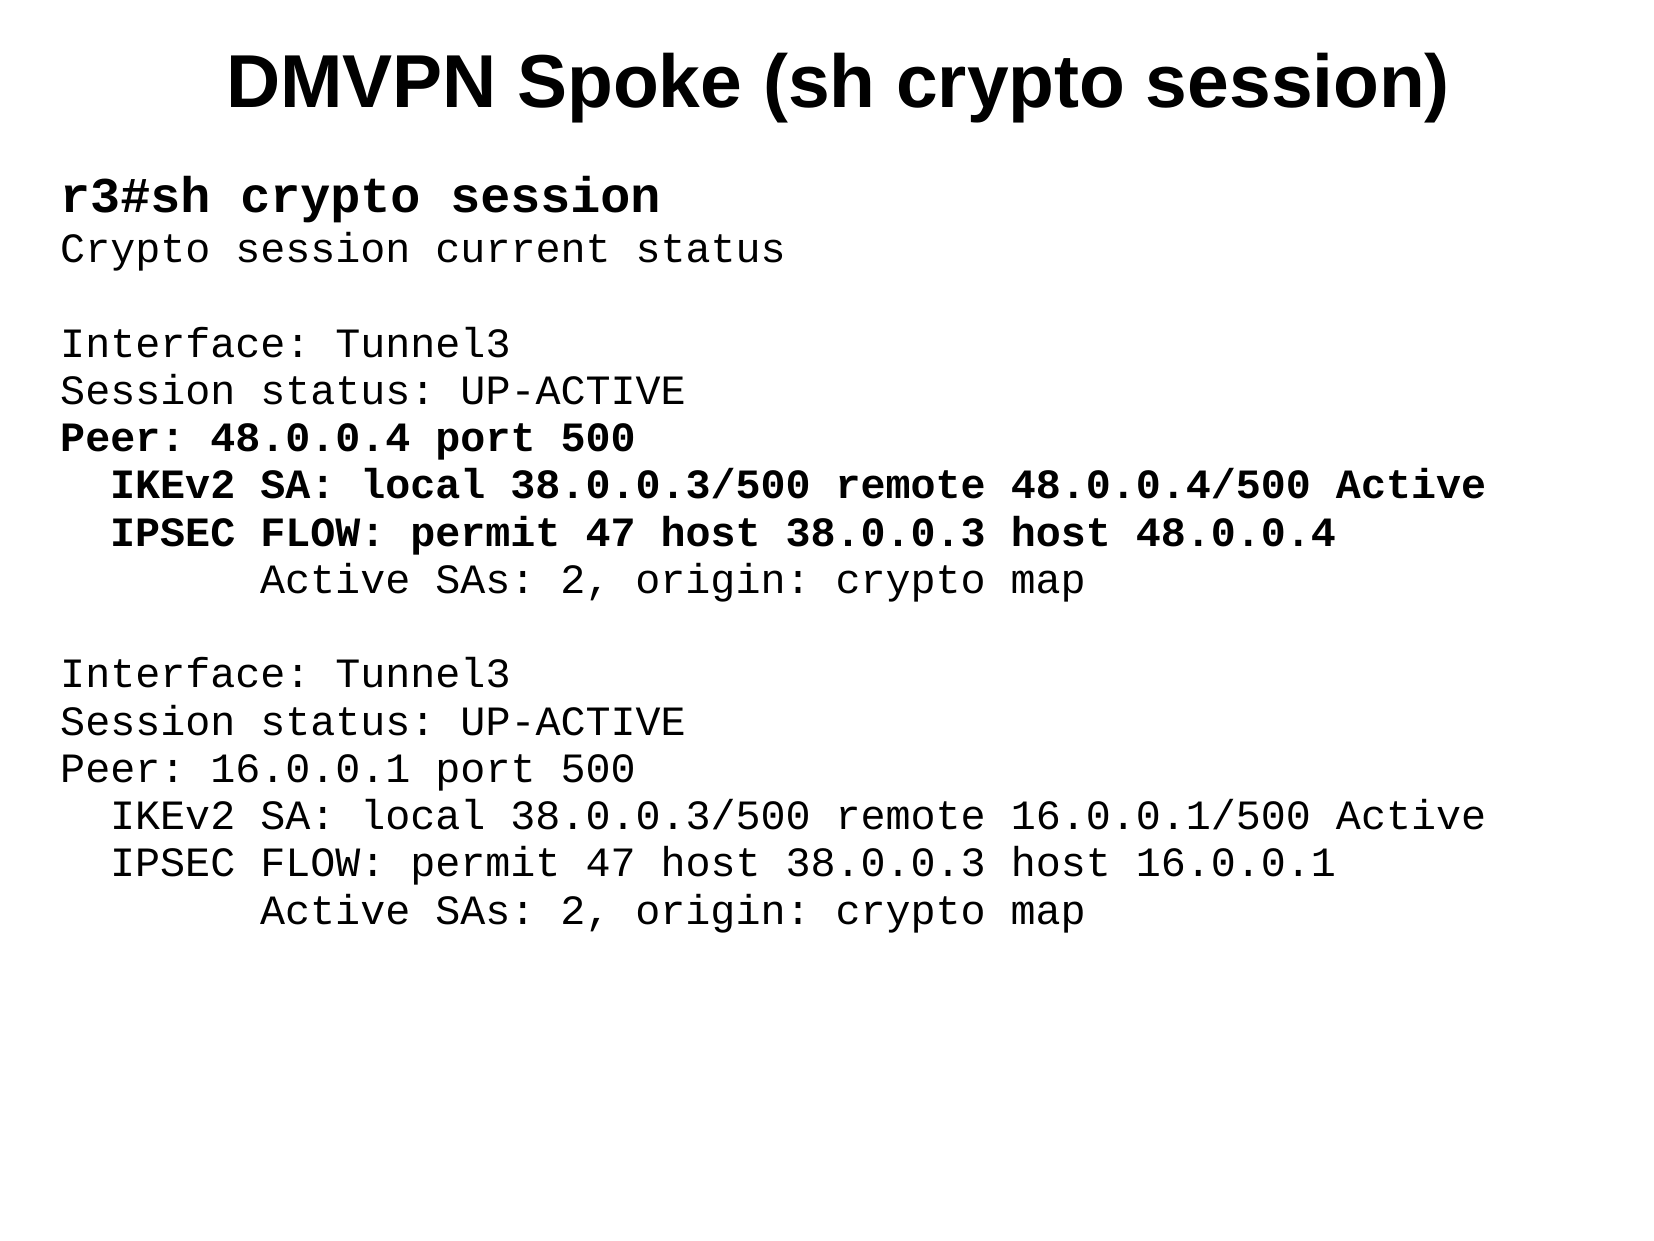

DMVPN Spoke (sh crypto session)
# r3#sh crypto session
Crypto session current status
Interface: Tunnel3
Session status: UP-ACTIVE
Peer: 48.0.0.4 port 500
 IKEv2 SA: local 38.0.0.3/500 remote 48.0.0.4/500 Active
 IPSEC FLOW: permit 47 host 38.0.0.3 host 48.0.0.4
 Active SAs: 2, origin: crypto map
Interface: Tunnel3
Session status: UP-ACTIVE
Peer: 16.0.0.1 port 500
 IKEv2 SA: local 38.0.0.3/500 remote 16.0.0.1/500 Active
 IPSEC FLOW: permit 47 host 38.0.0.3 host 16.0.0.1
 Active SAs: 2, origin: crypto map